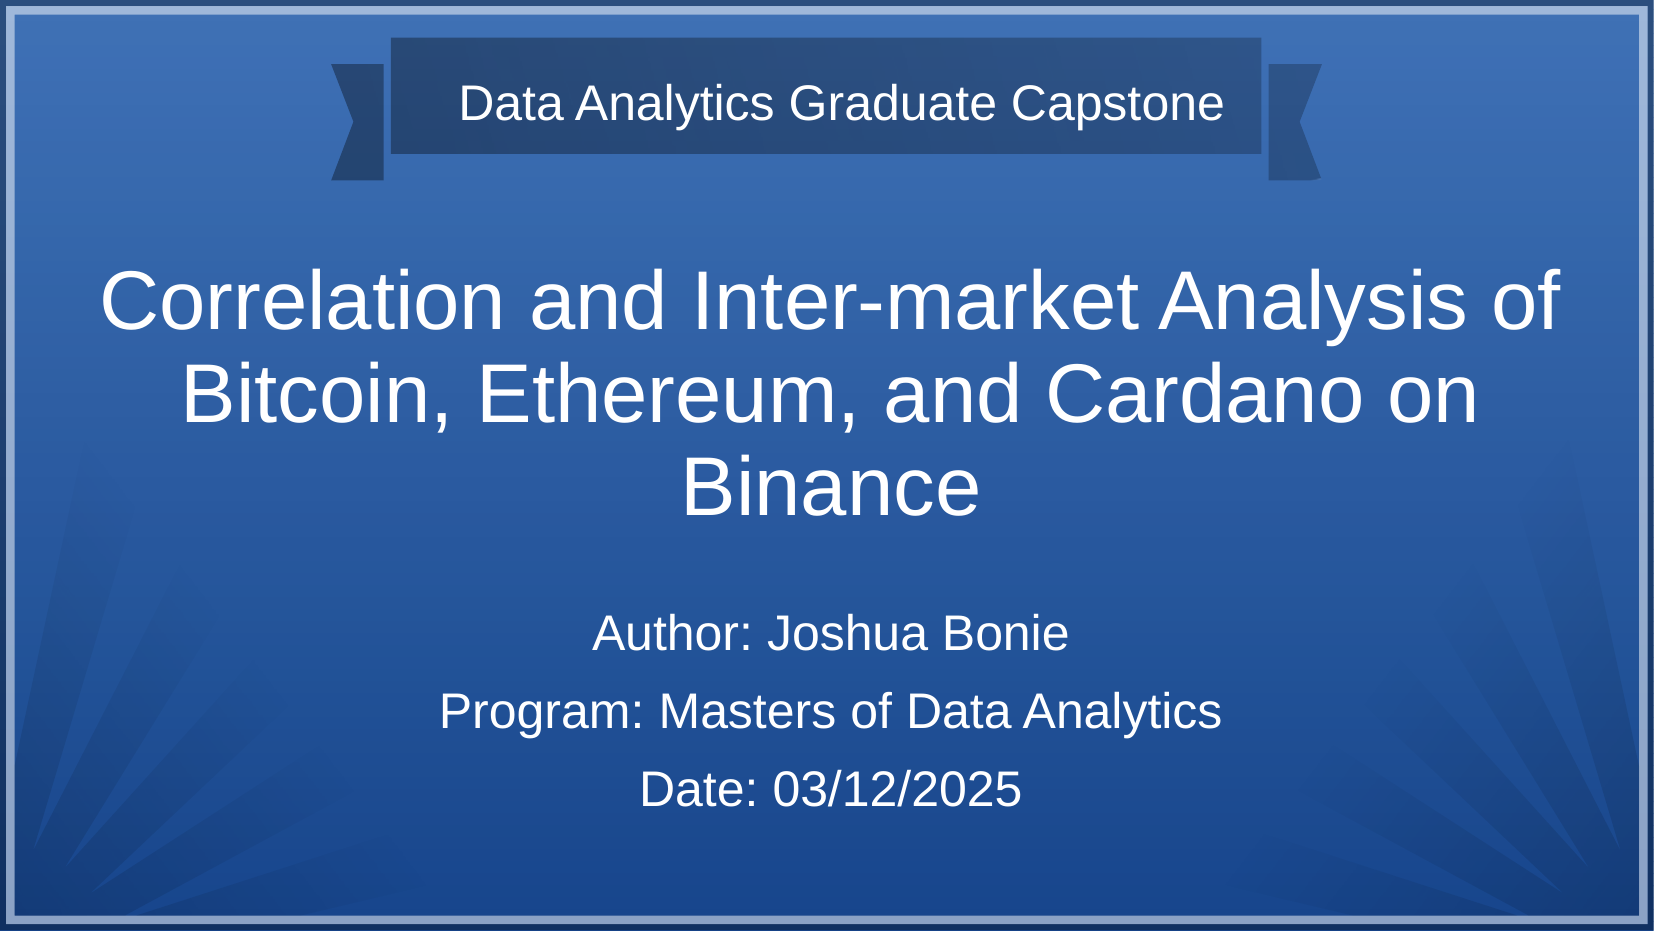

Data Analytics Graduate Capstone
# Correlation and Inter-market Analysis of Bitcoin, Ethereum, and Cardano on Binance
Author: Joshua Bonie
Program: Masters of Data Analytics
Date: 03/12/2025